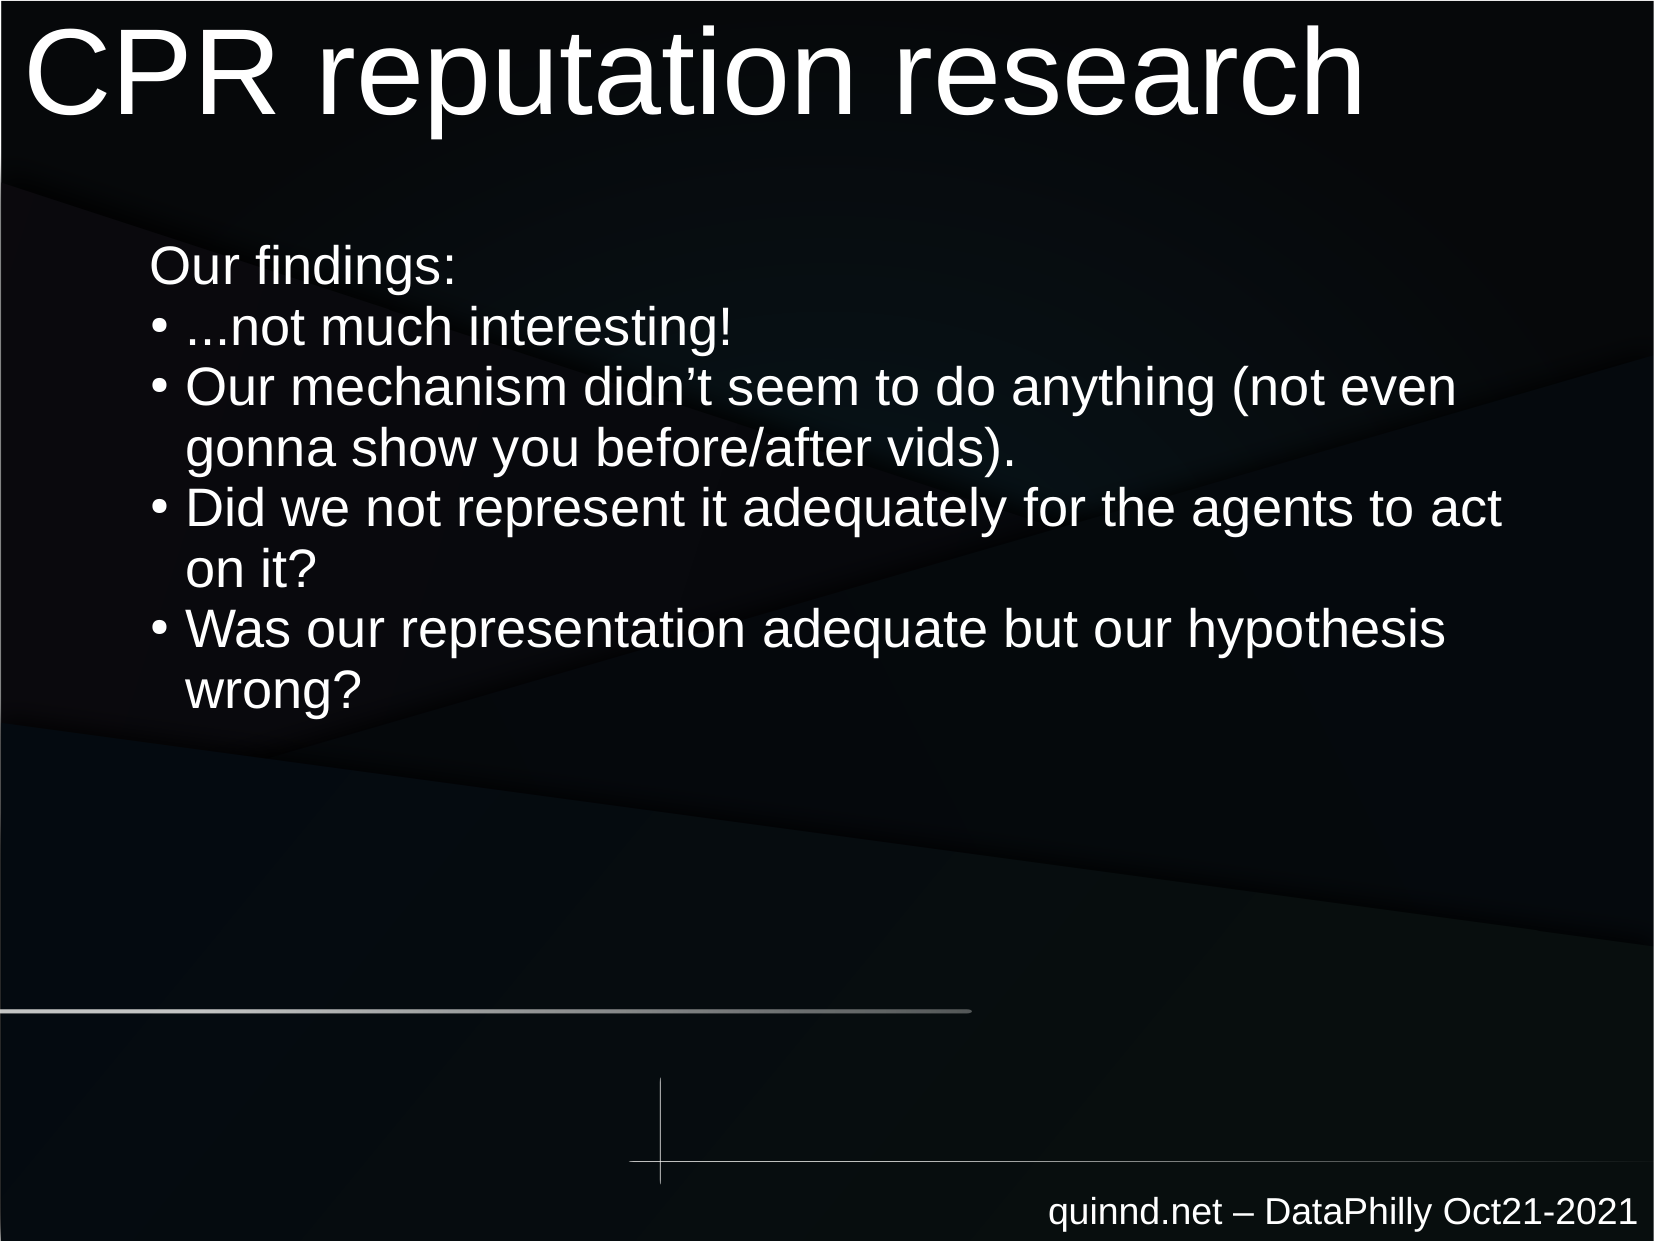

# CPR reputation research
Our findings:
...not much interesting!
Our mechanism didn’t seem to do anything (not even gonna show you before/after vids).
Did we not represent it adequately for the agents to act on it?
Was our representation adequate but our hypothesis wrong?